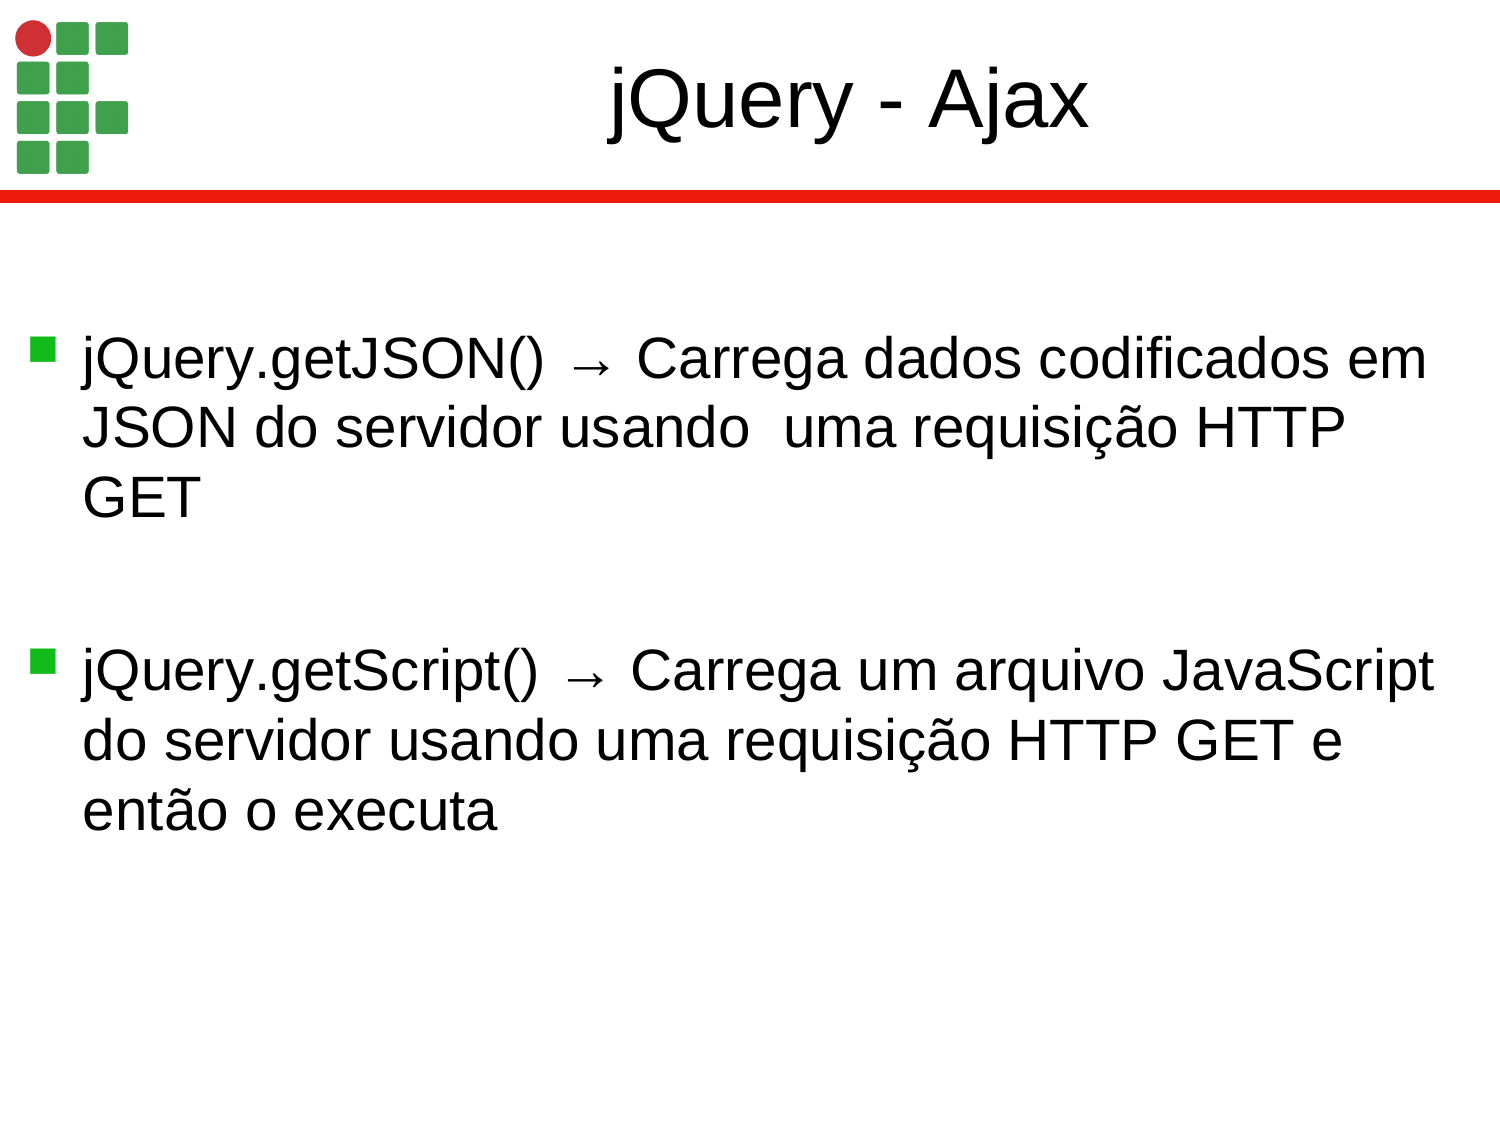

# jQuery - Ajax
jQuery.getJSON() → Carrega dados codificados em JSON do servidor usando uma requisição HTTP GET
jQuery.getScript() → Carrega um arquivo JavaScript do servidor usando uma requisição HTTP GET e então o executa